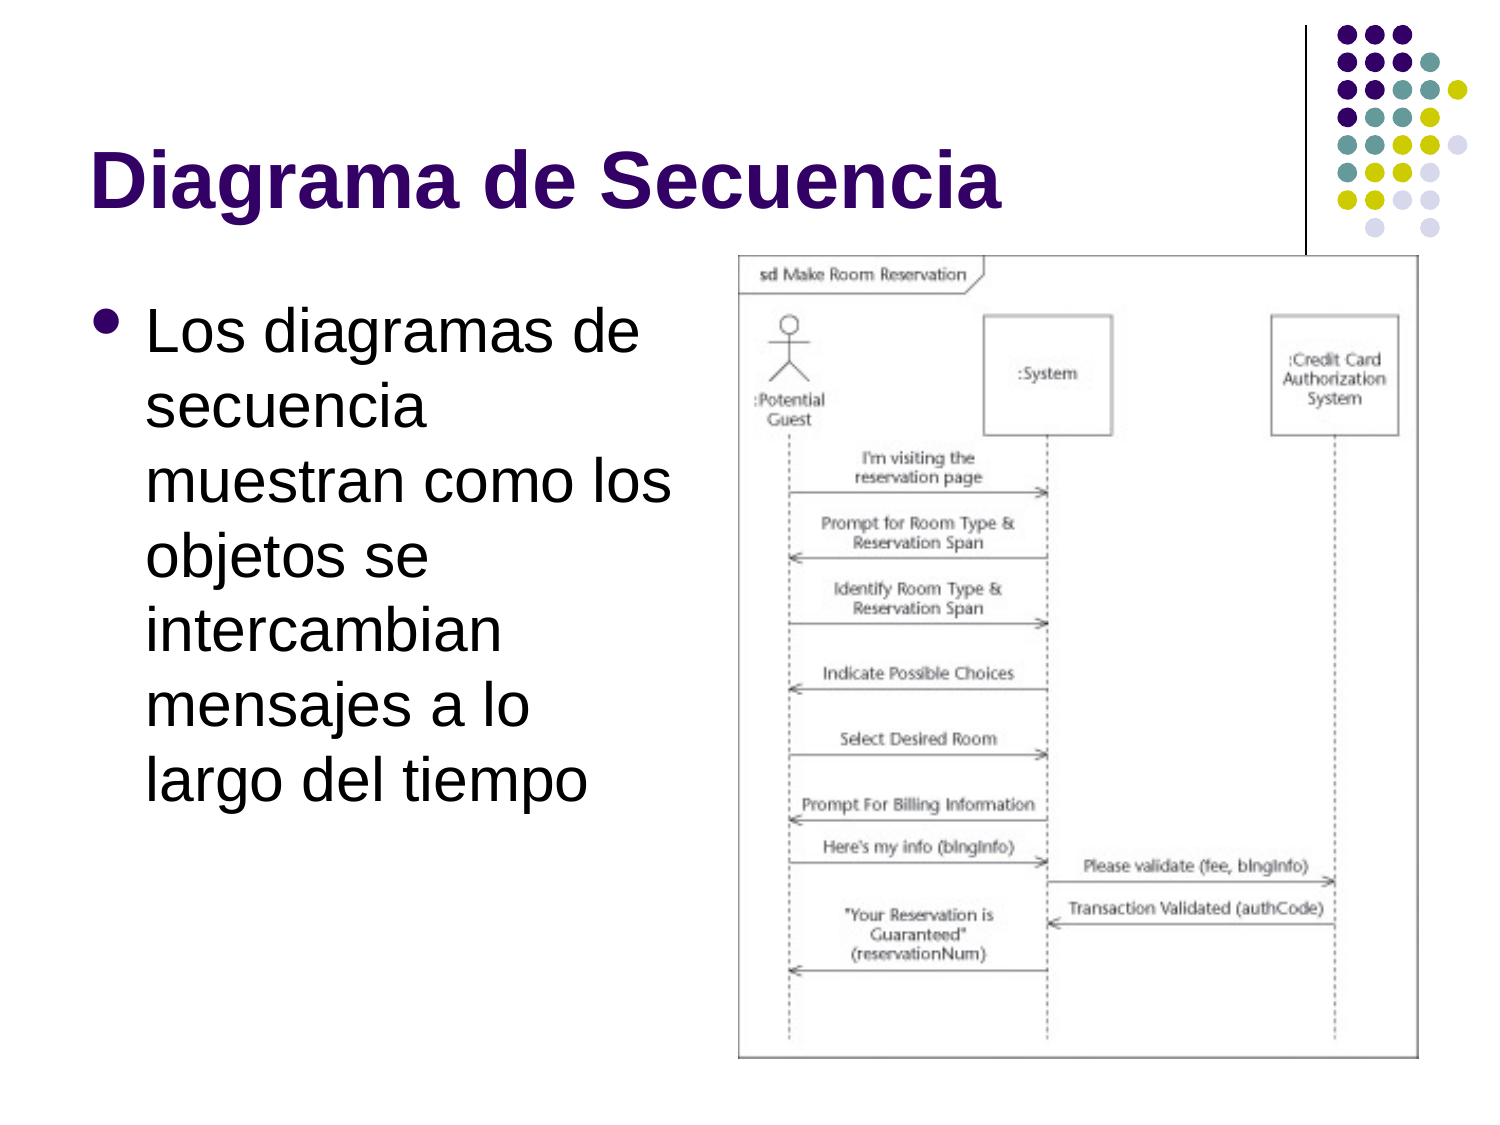

# Diagrama de Secuencia
Los diagramas de secuencia muestran como los objetos se intercambian mensajes a lo largo del tiempo